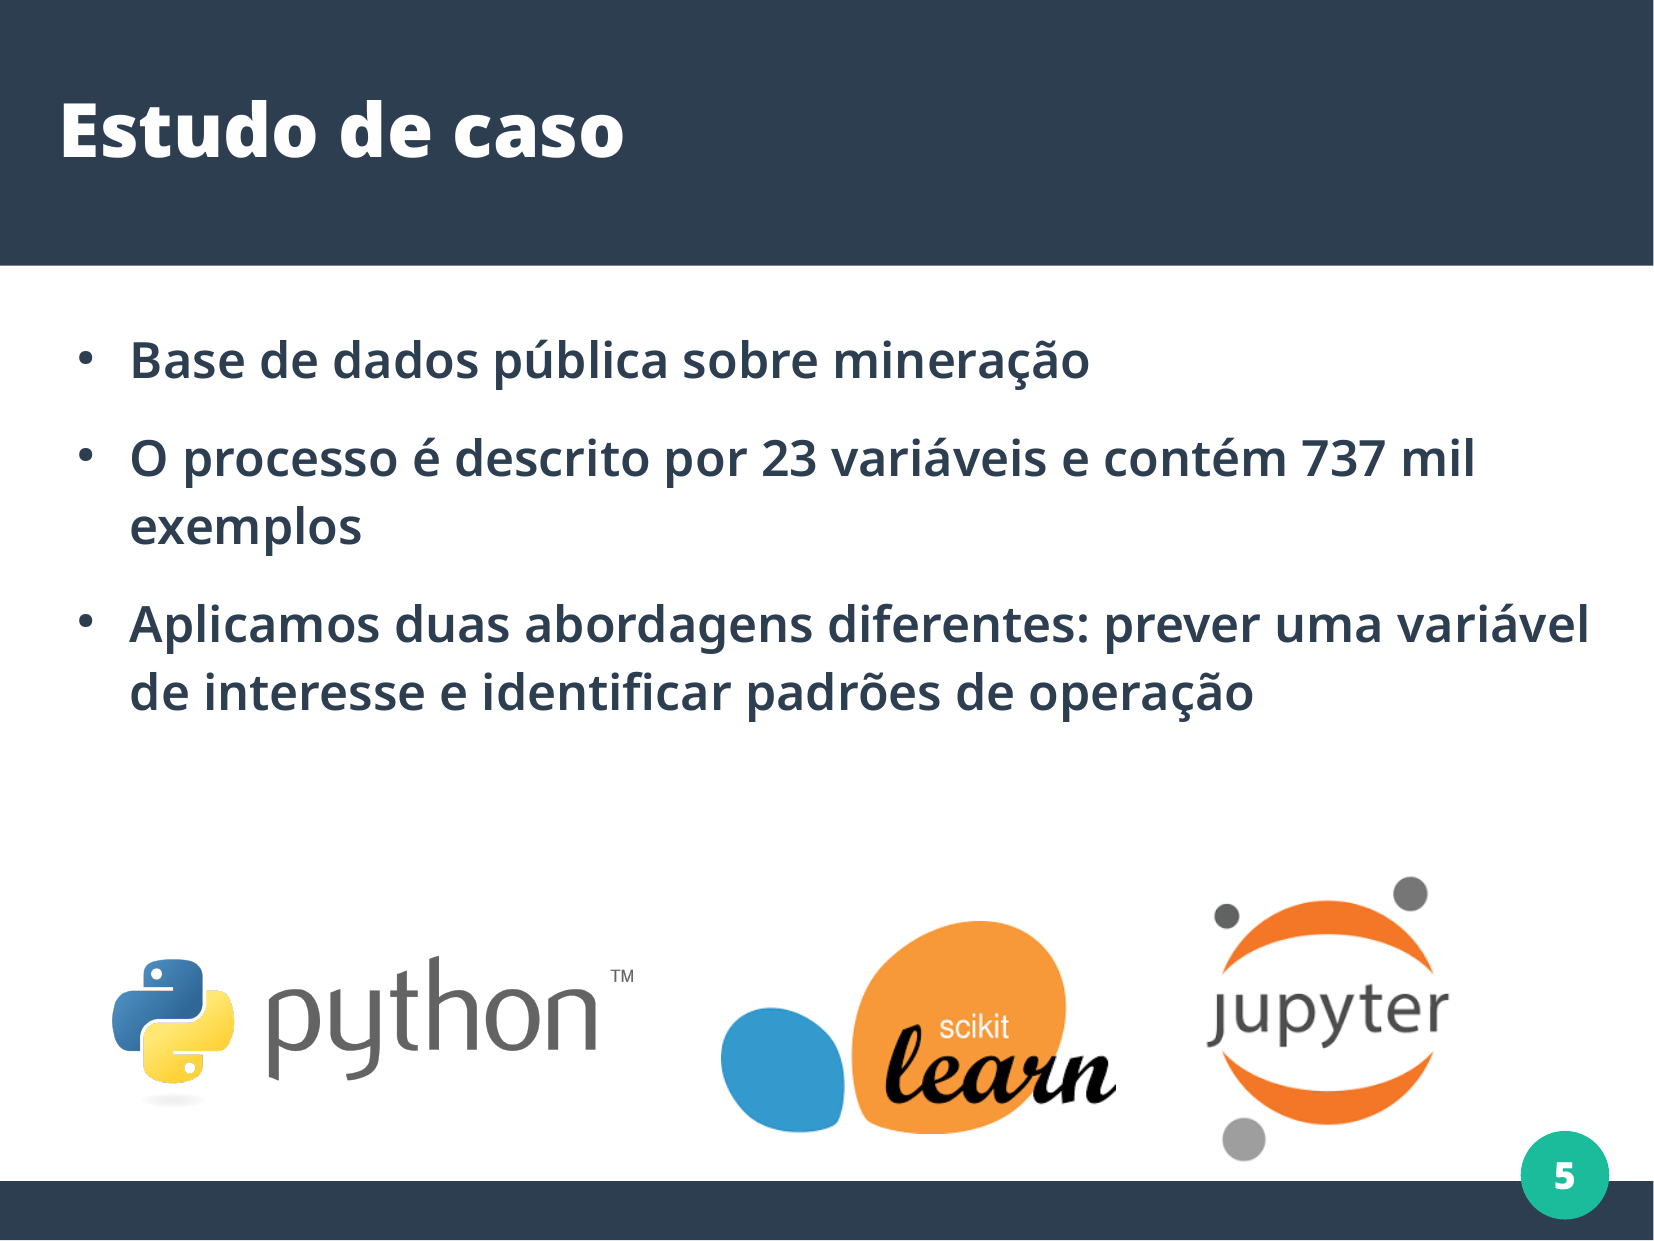

# Estudo de caso
Base de dados pública sobre mineração
O processo é descrito por 23 variáveis e contém 737 mil exemplos
Aplicamos duas abordagens diferentes: prever uma variável de interesse e identificar padrões de operação
5